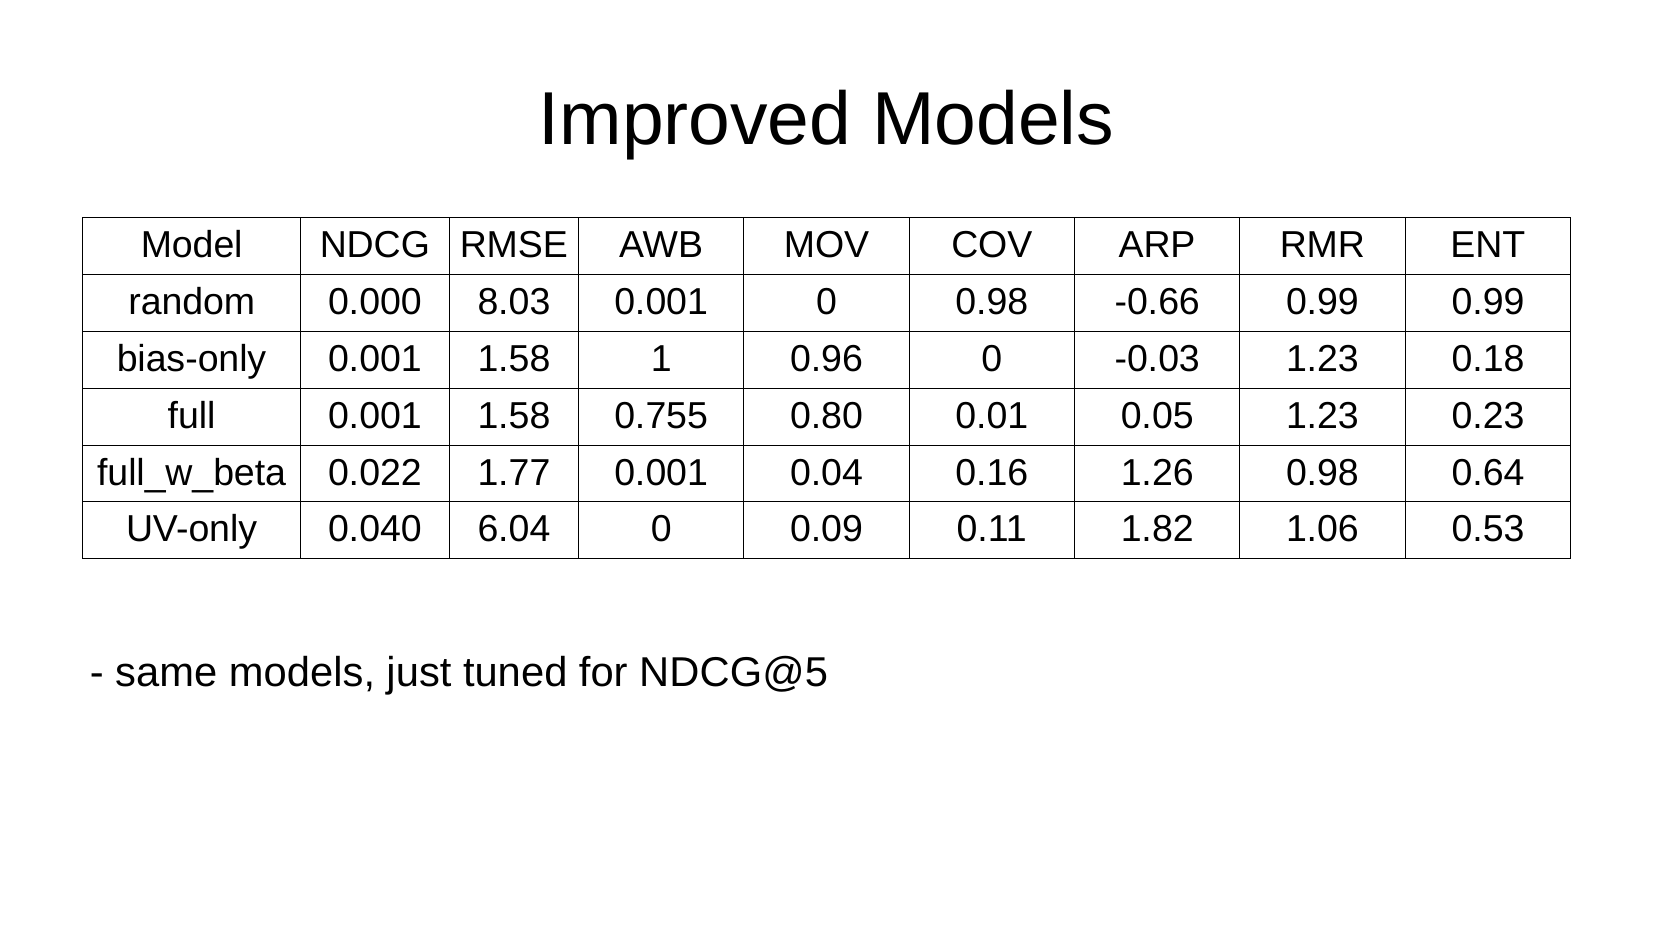

# Improved Models
| Model | NDCG | RMSE | AWB | MOV | COV | ARP | RMR | ENT |
| --- | --- | --- | --- | --- | --- | --- | --- | --- |
| random | 0.000 | 8.03 | 0.001 | 0 | 0.98 | -0.66 | 0.99 | 0.99 |
| bias-only | 0.001 | 1.58 | 1 | 0.96 | 0 | -0.03 | 1.23 | 0.18 |
| full | 0.001 | 1.58 | 0.755 | 0.80 | 0.01 | 0.05 | 1.23 | 0.23 |
| full\_w\_beta | 0.022 | 1.77 | 0.001 | 0.04 | 0.16 | 1.26 | 0.98 | 0.64 |
| UV-only | 0.040 | 6.04 | 0 | 0.09 | 0.11 | 1.82 | 1.06 | 0.53 |
- same models, just tuned for NDCG@5